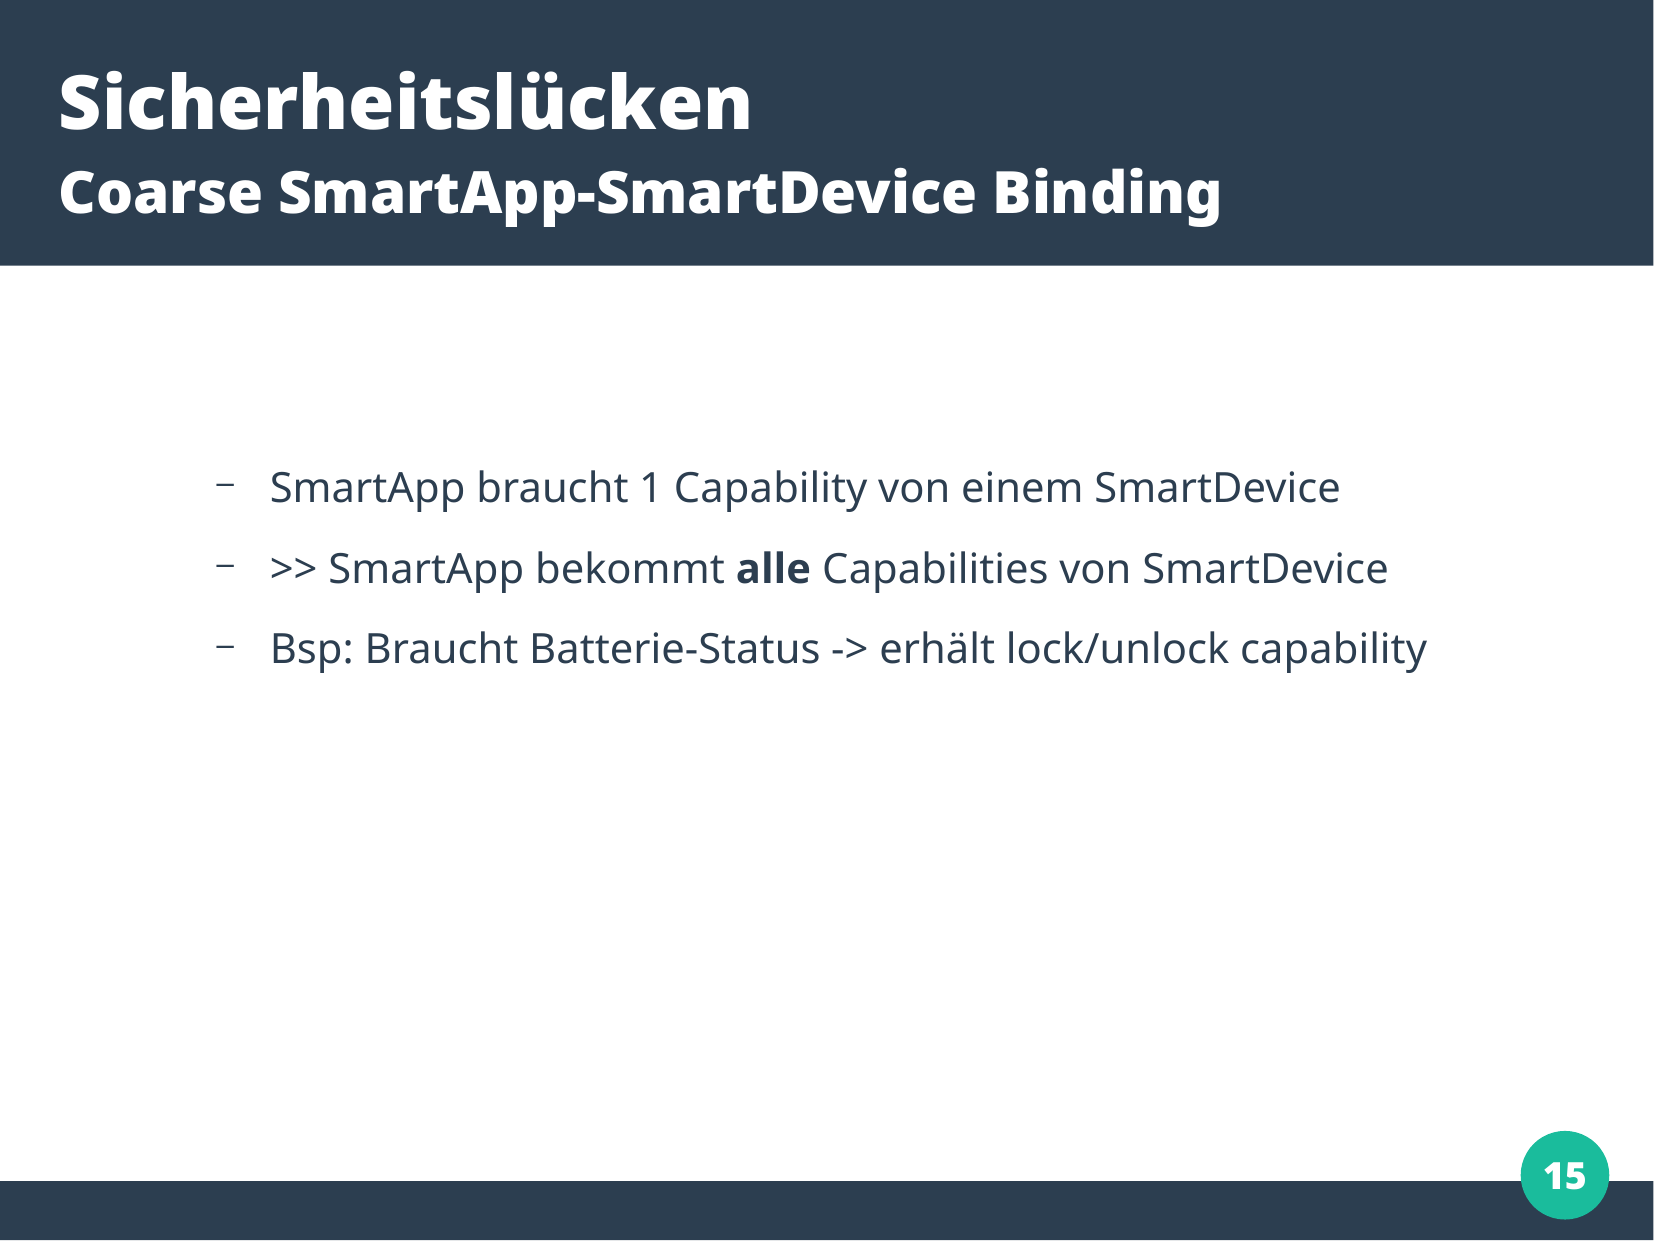

# Sicherheitslücken Coarse SmartApp-SmartDevice Binding
SmartApp braucht 1 Capability von einem SmartDevice
>> SmartApp bekommt alle Capabilities von SmartDevice
Bsp: Braucht Batterie-Status -> erhält lock/unlock capability
15